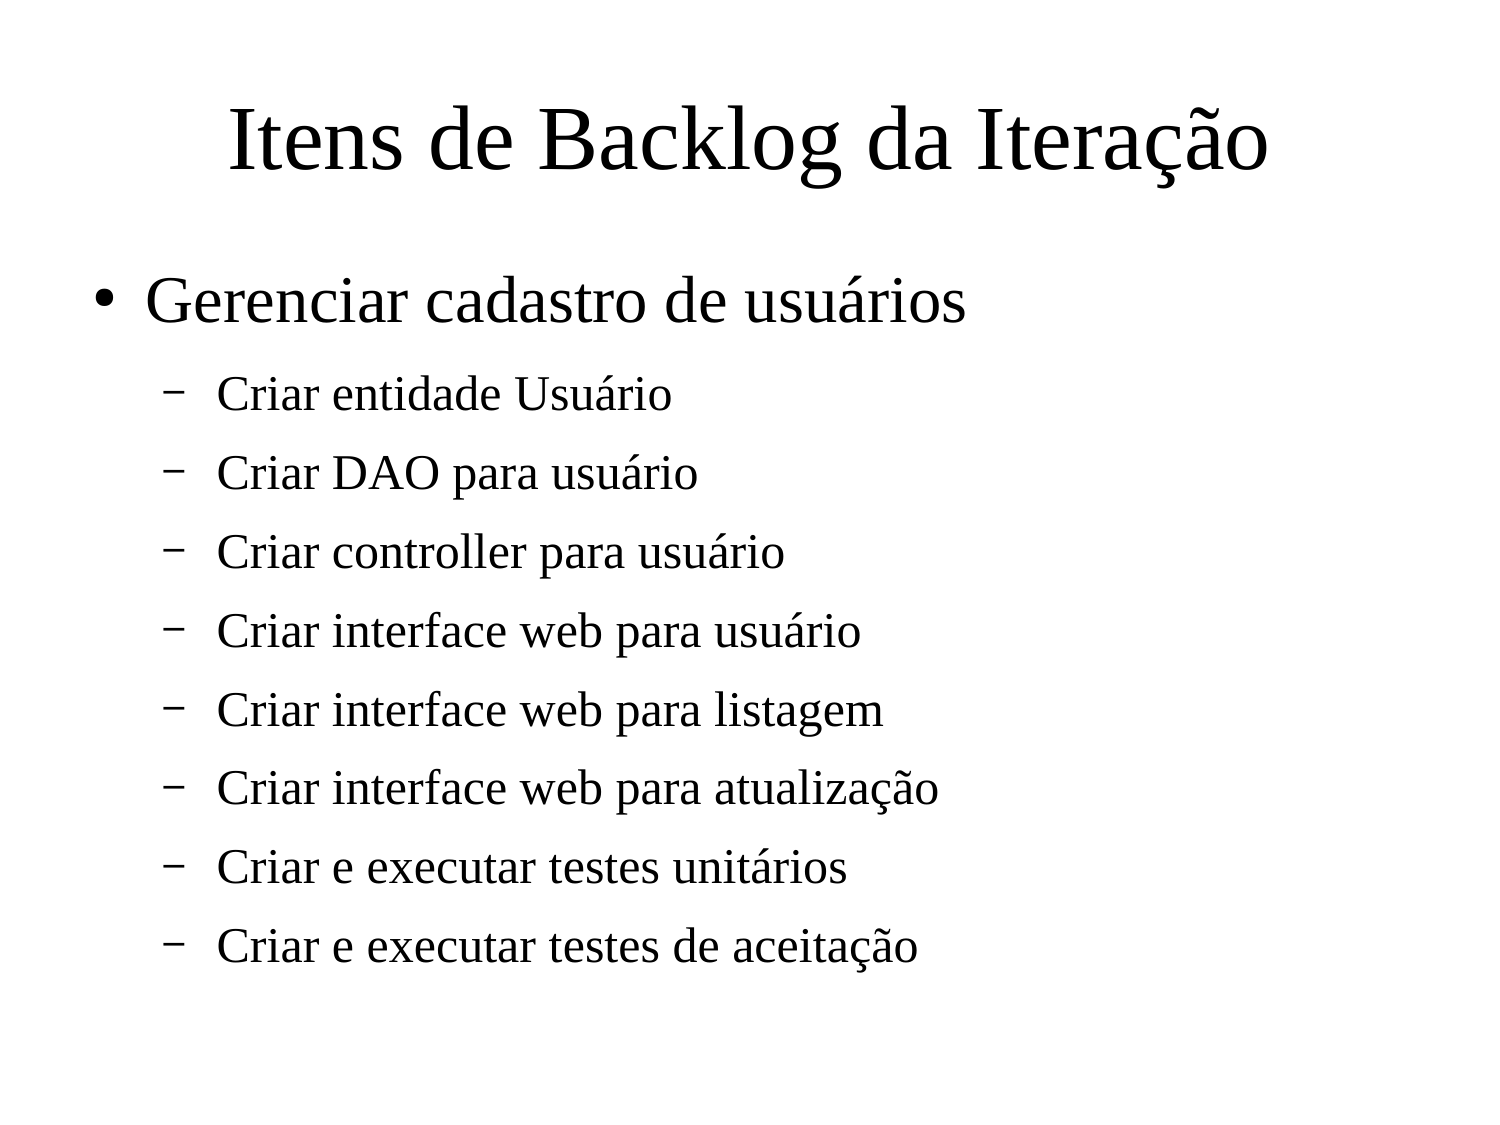

# Itens de Backlog da Iteração
Gerenciar cadastro de usuários
Criar entidade Usuário
Criar DAO para usuário
Criar controller para usuário
Criar interface web para usuário
Criar interface web para listagem
Criar interface web para atualização
Criar e executar testes unitários
Criar e executar testes de aceitação